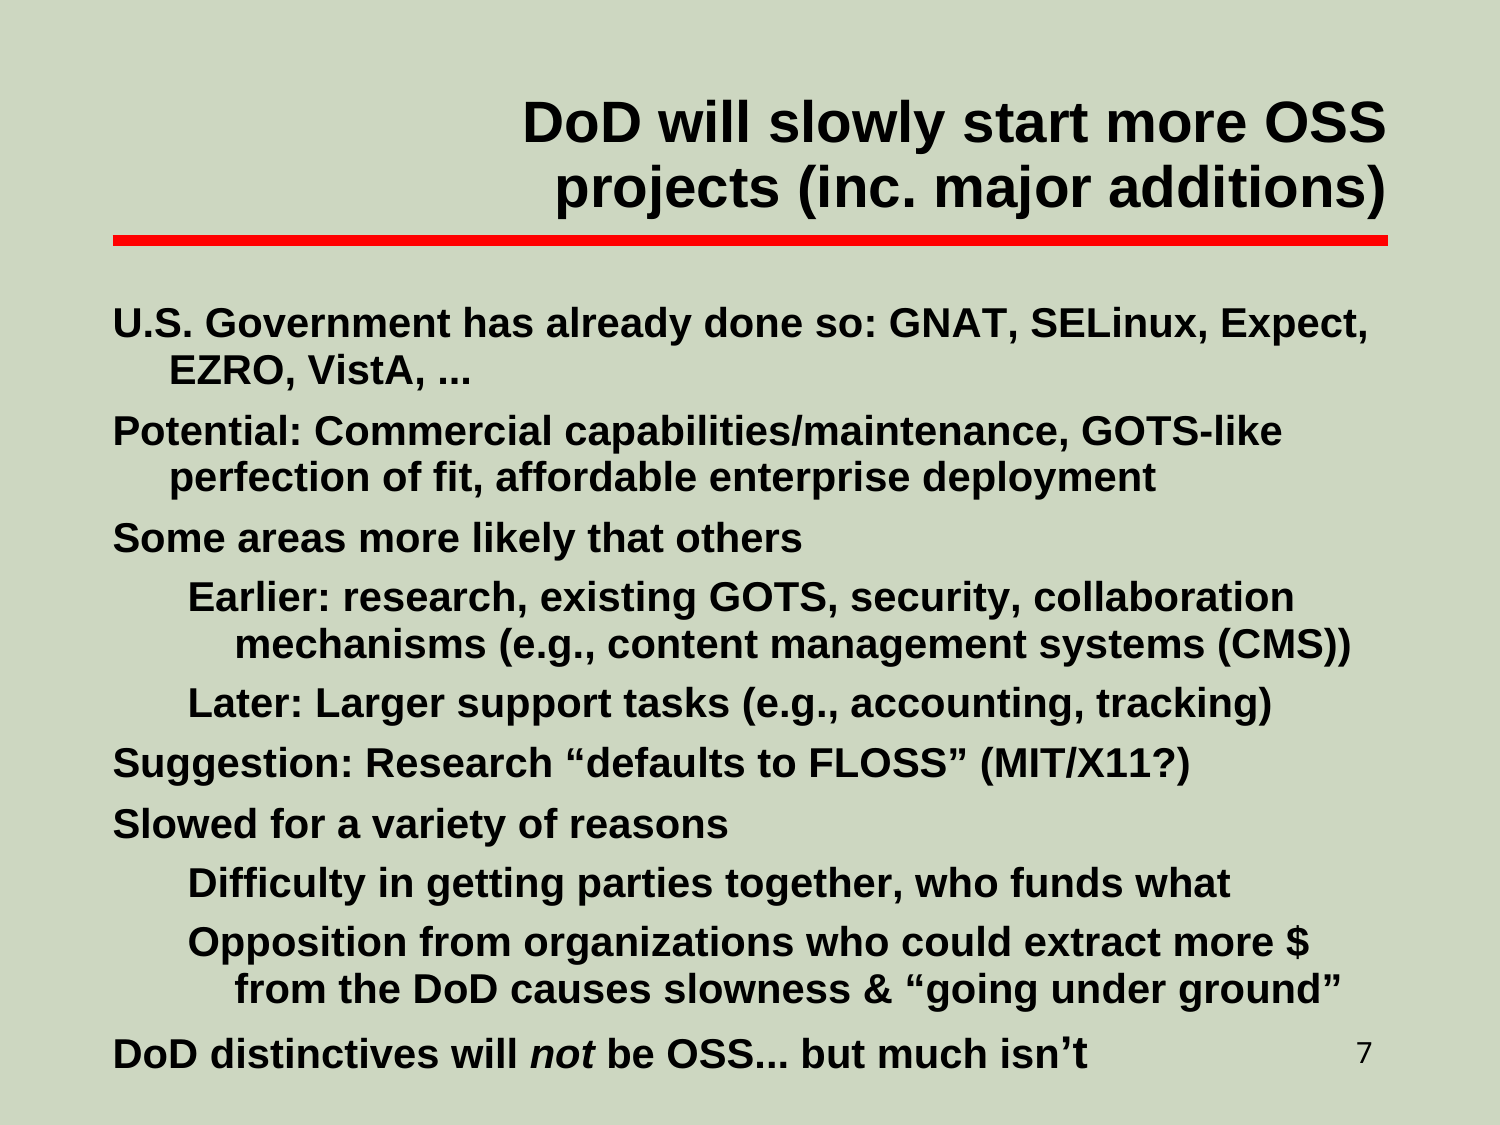

# DoD will slowly start more OSS projects (inc. major additions)
U.S. Government has already done so: GNAT, SELinux, Expect, EZRO, VistA, ...
Potential: Commercial capabilities/maintenance, GOTS-like perfection of fit, affordable enterprise deployment
Some areas more likely that others
Earlier: research, existing GOTS, security, collaboration mechanisms (e.g., content management systems (CMS))
Later: Larger support tasks (e.g., accounting, tracking)
Suggestion: Research “defaults to FLOSS” (MIT/X11?)
Slowed for a variety of reasons
Difficulty in getting parties together, who funds what
Opposition from organizations who could extract more $ from the DoD causes slowness & “going under ground”
DoD distinctives will not be OSS... but much isn’t